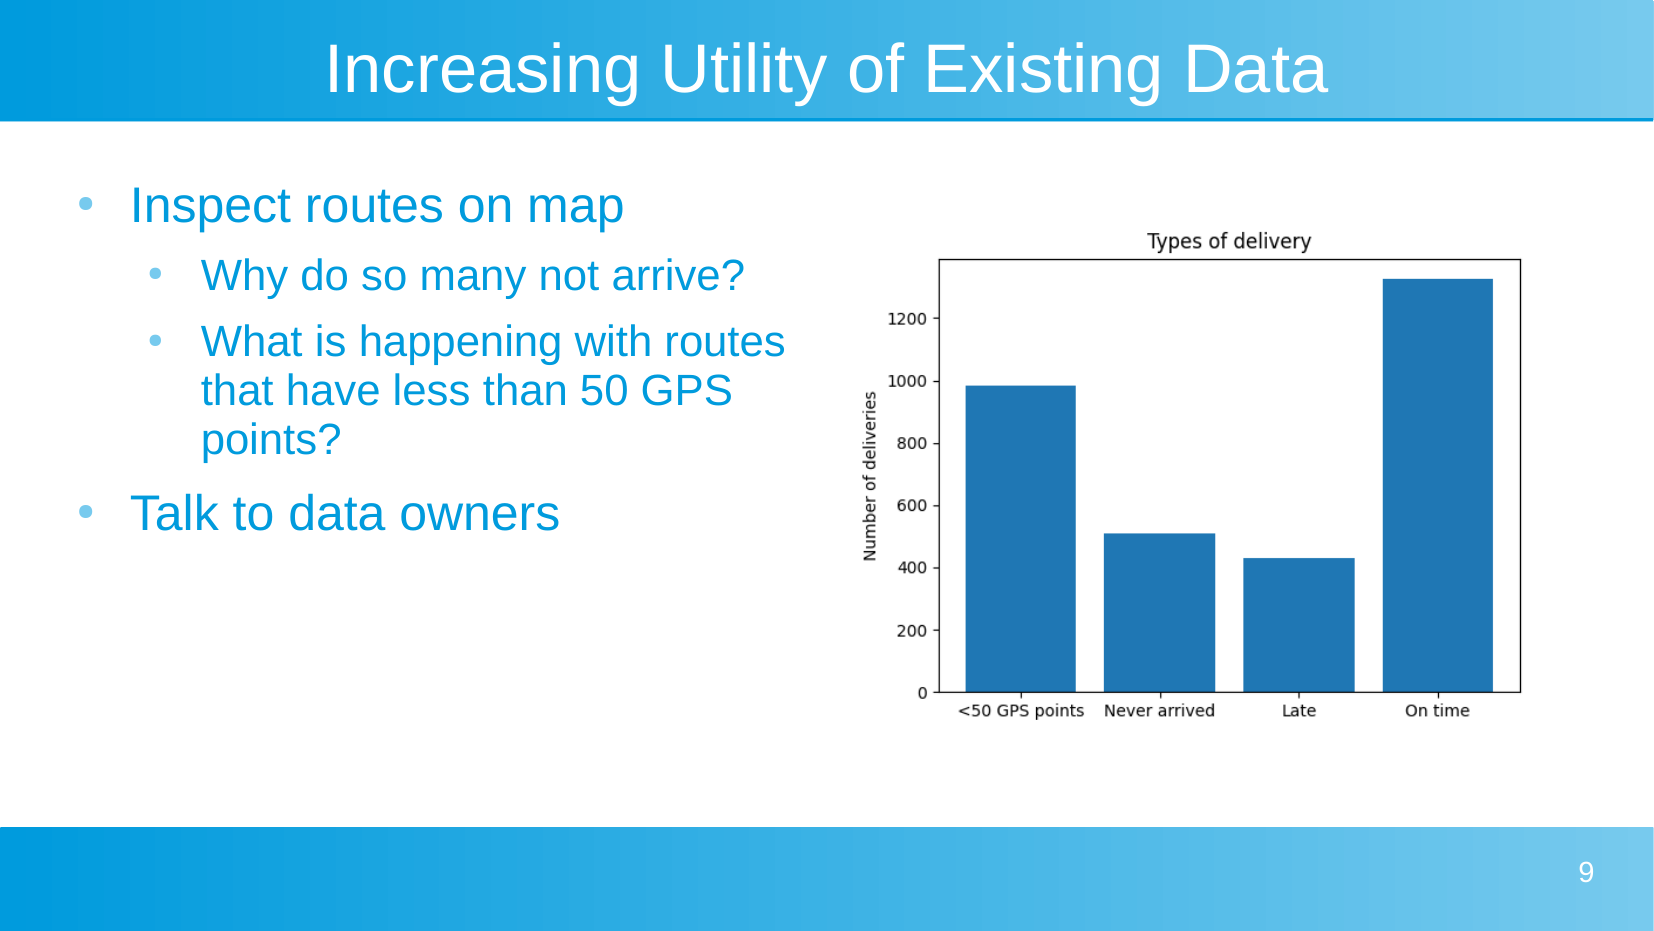

# Increasing Utility of Existing Data
Inspect routes on map
Why do so many not arrive?
What is happening with routes that have less than 50 GPS points?
Talk to data owners
9